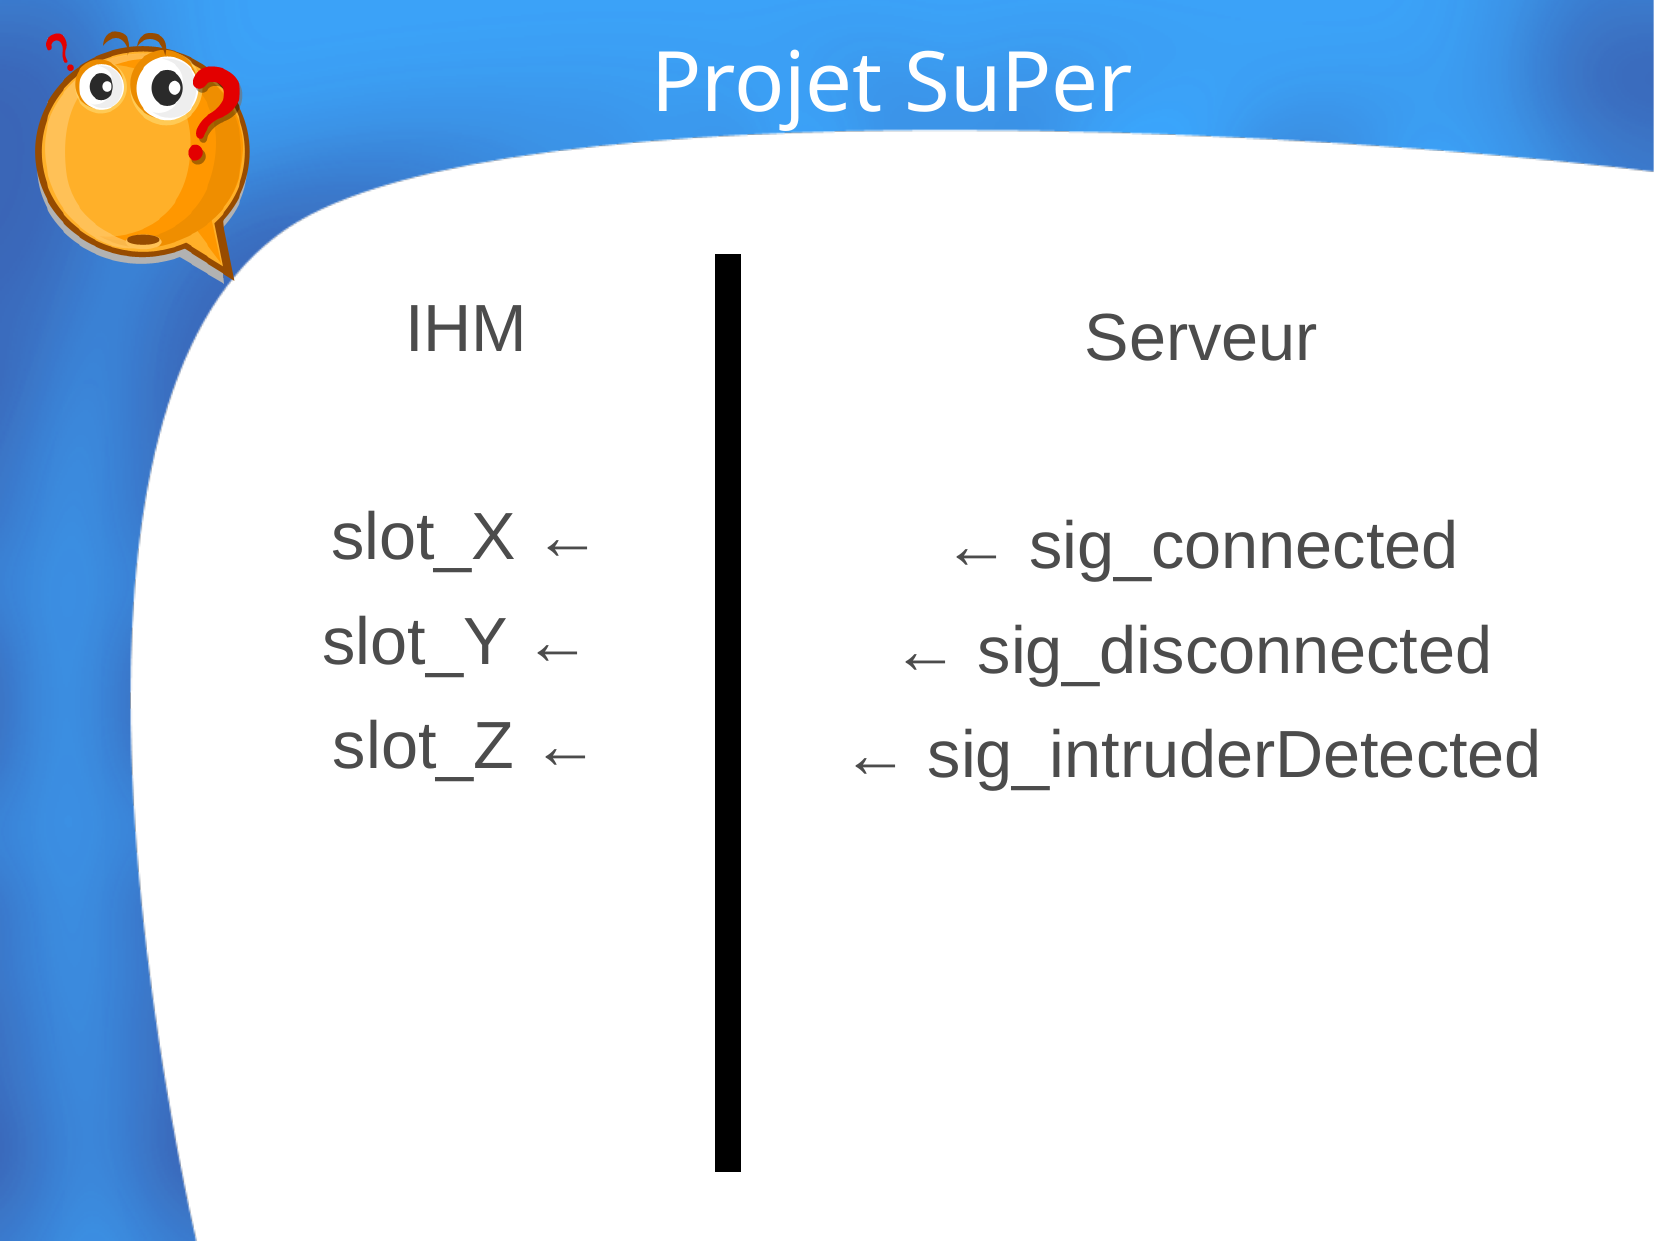

# Projet SuPer
IHM
slot_X ←
slot_Y ←
slot_Z ←
Serveur
← sig_connected
← sig_disconnected
← sig_intruderDetected